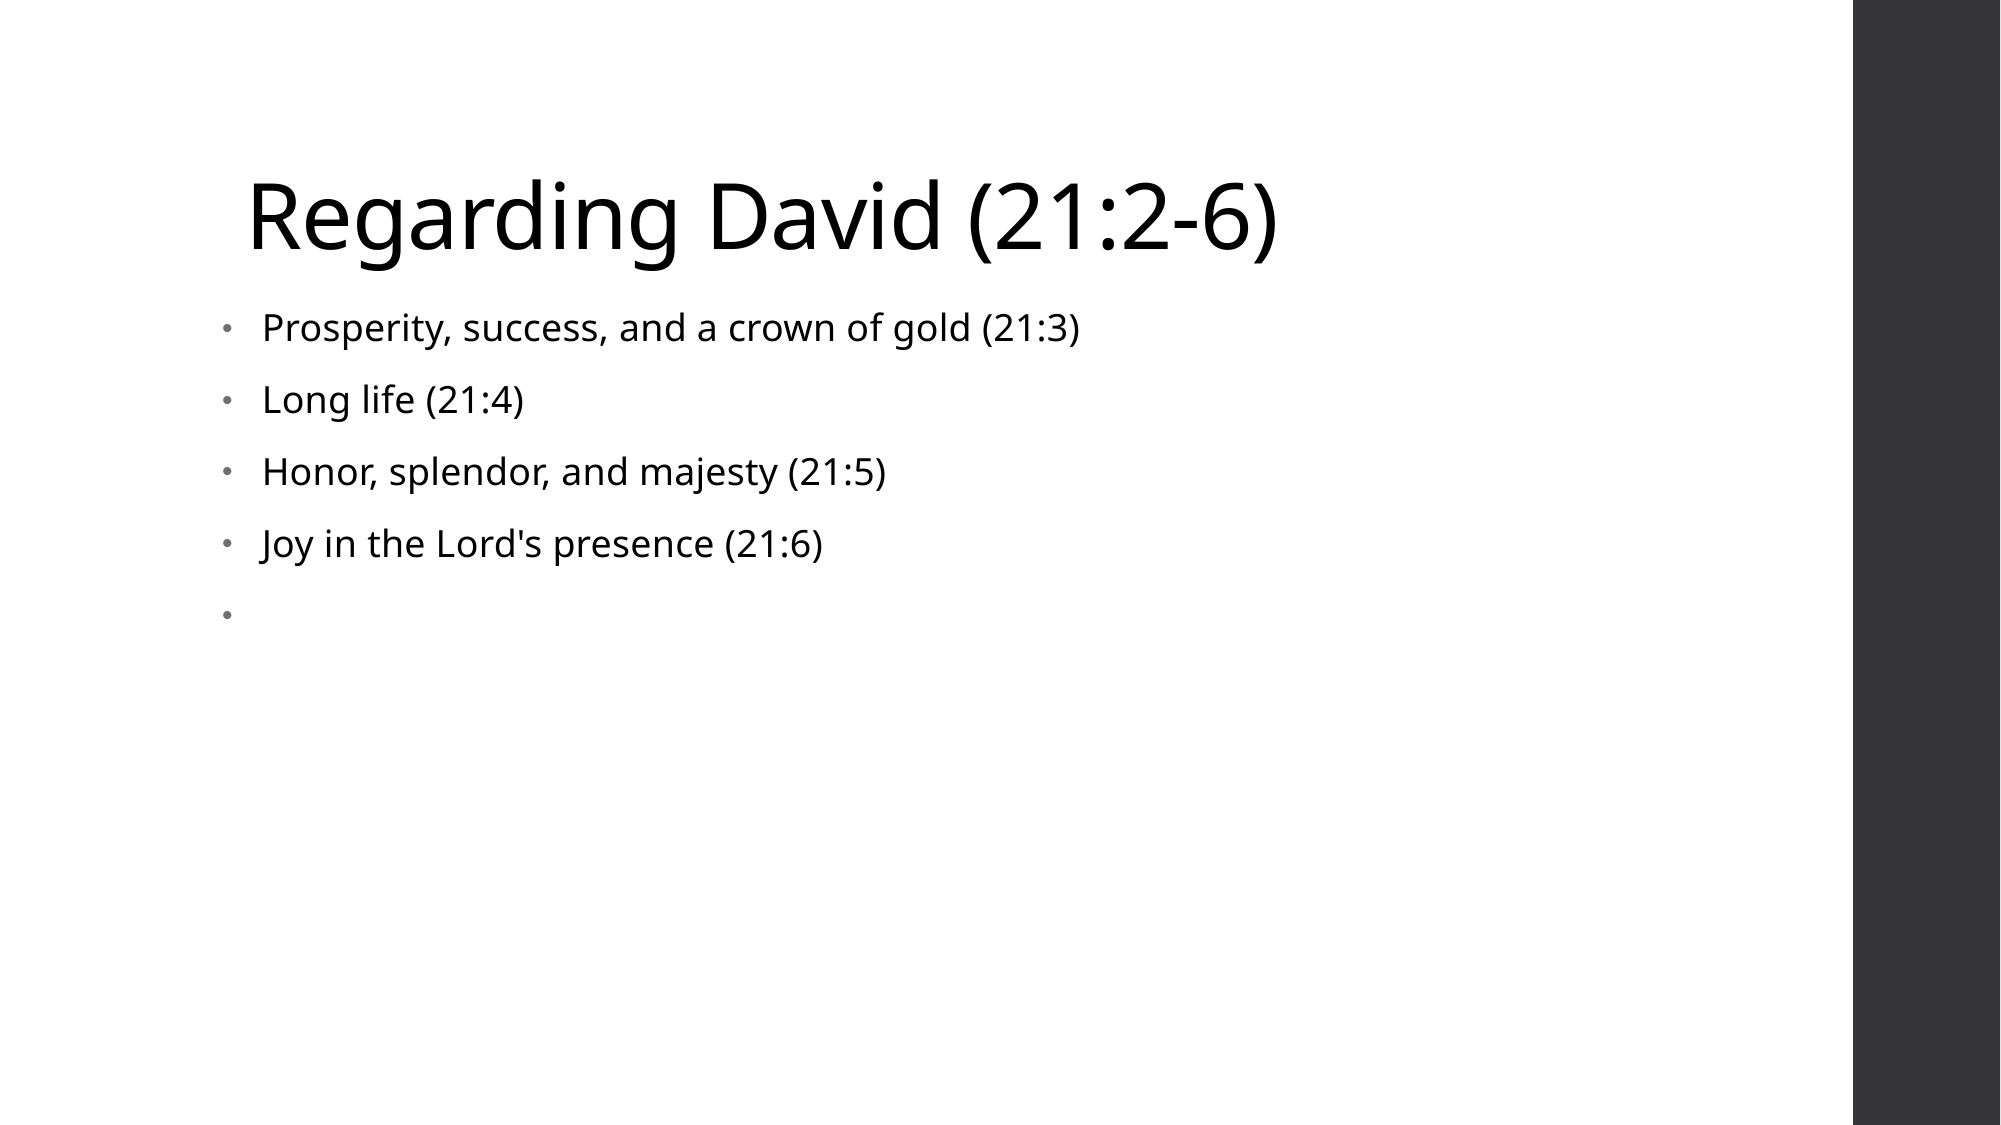

# Regarding David (21:2-6)
 Prosperity, success, and a crown of gold (21:3)
 Long life (21:4)
 Honor, splendor, and majesty (21:5)
 Joy in the Lord's presence (21:6)